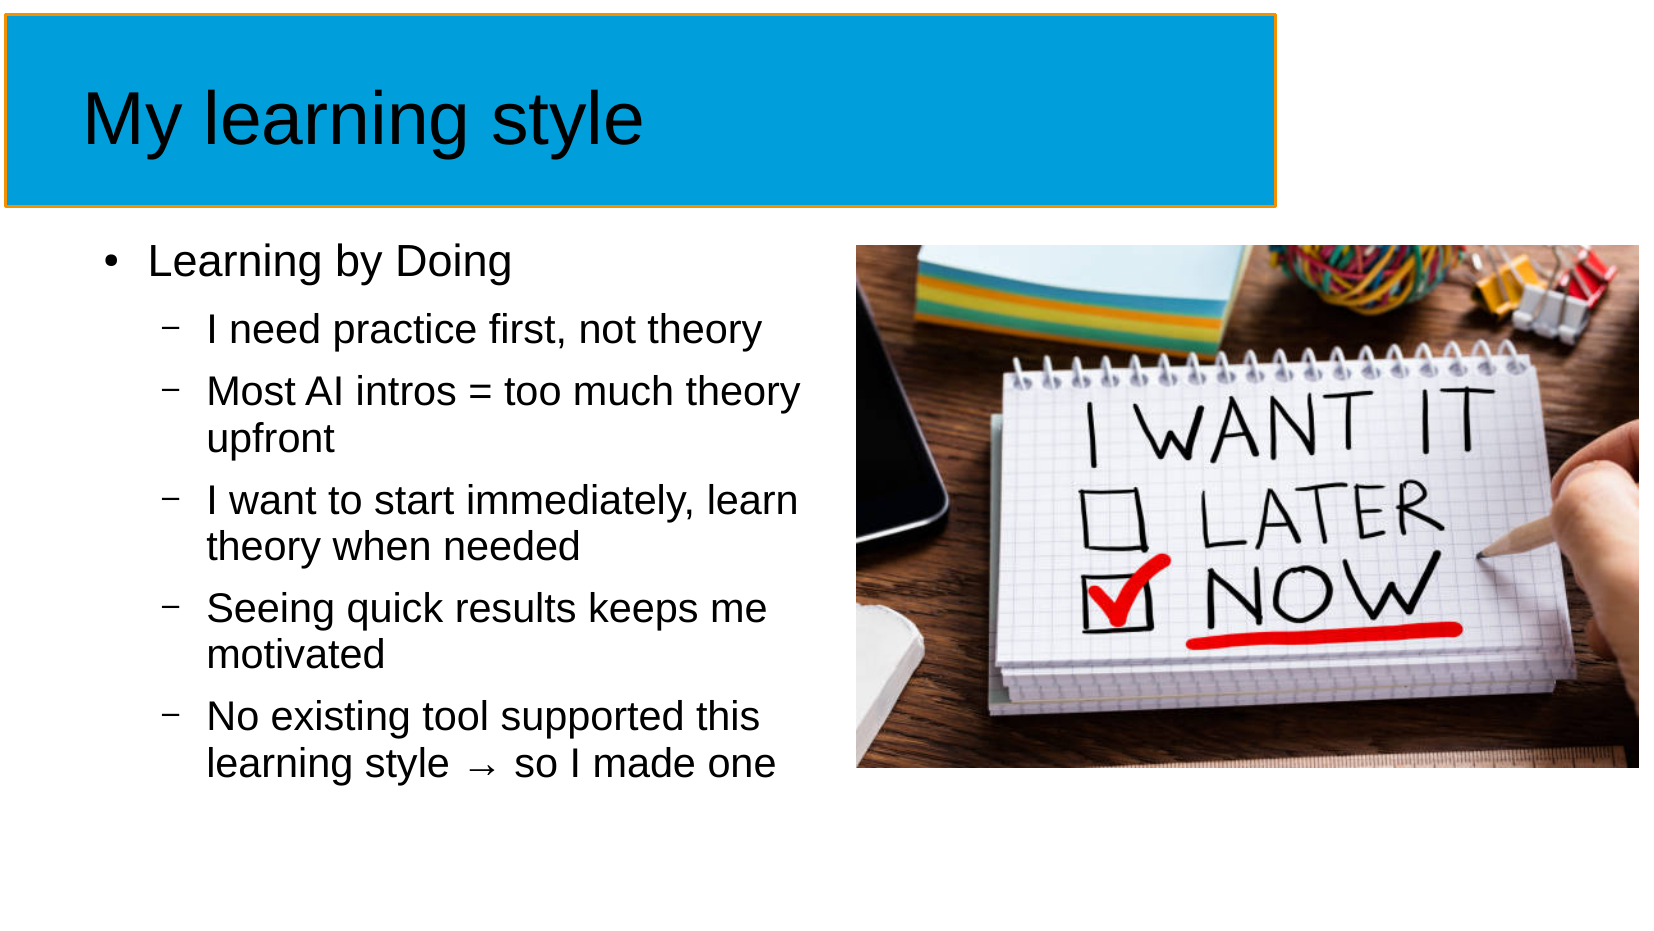

# My learning style
Learning by Doing
I need practice first, not theory
Most AI intros = too much theory upfront
I want to start immediately, learn theory when needed
Seeing quick results keeps me motivated
No existing tool supported this learning style → so I made one